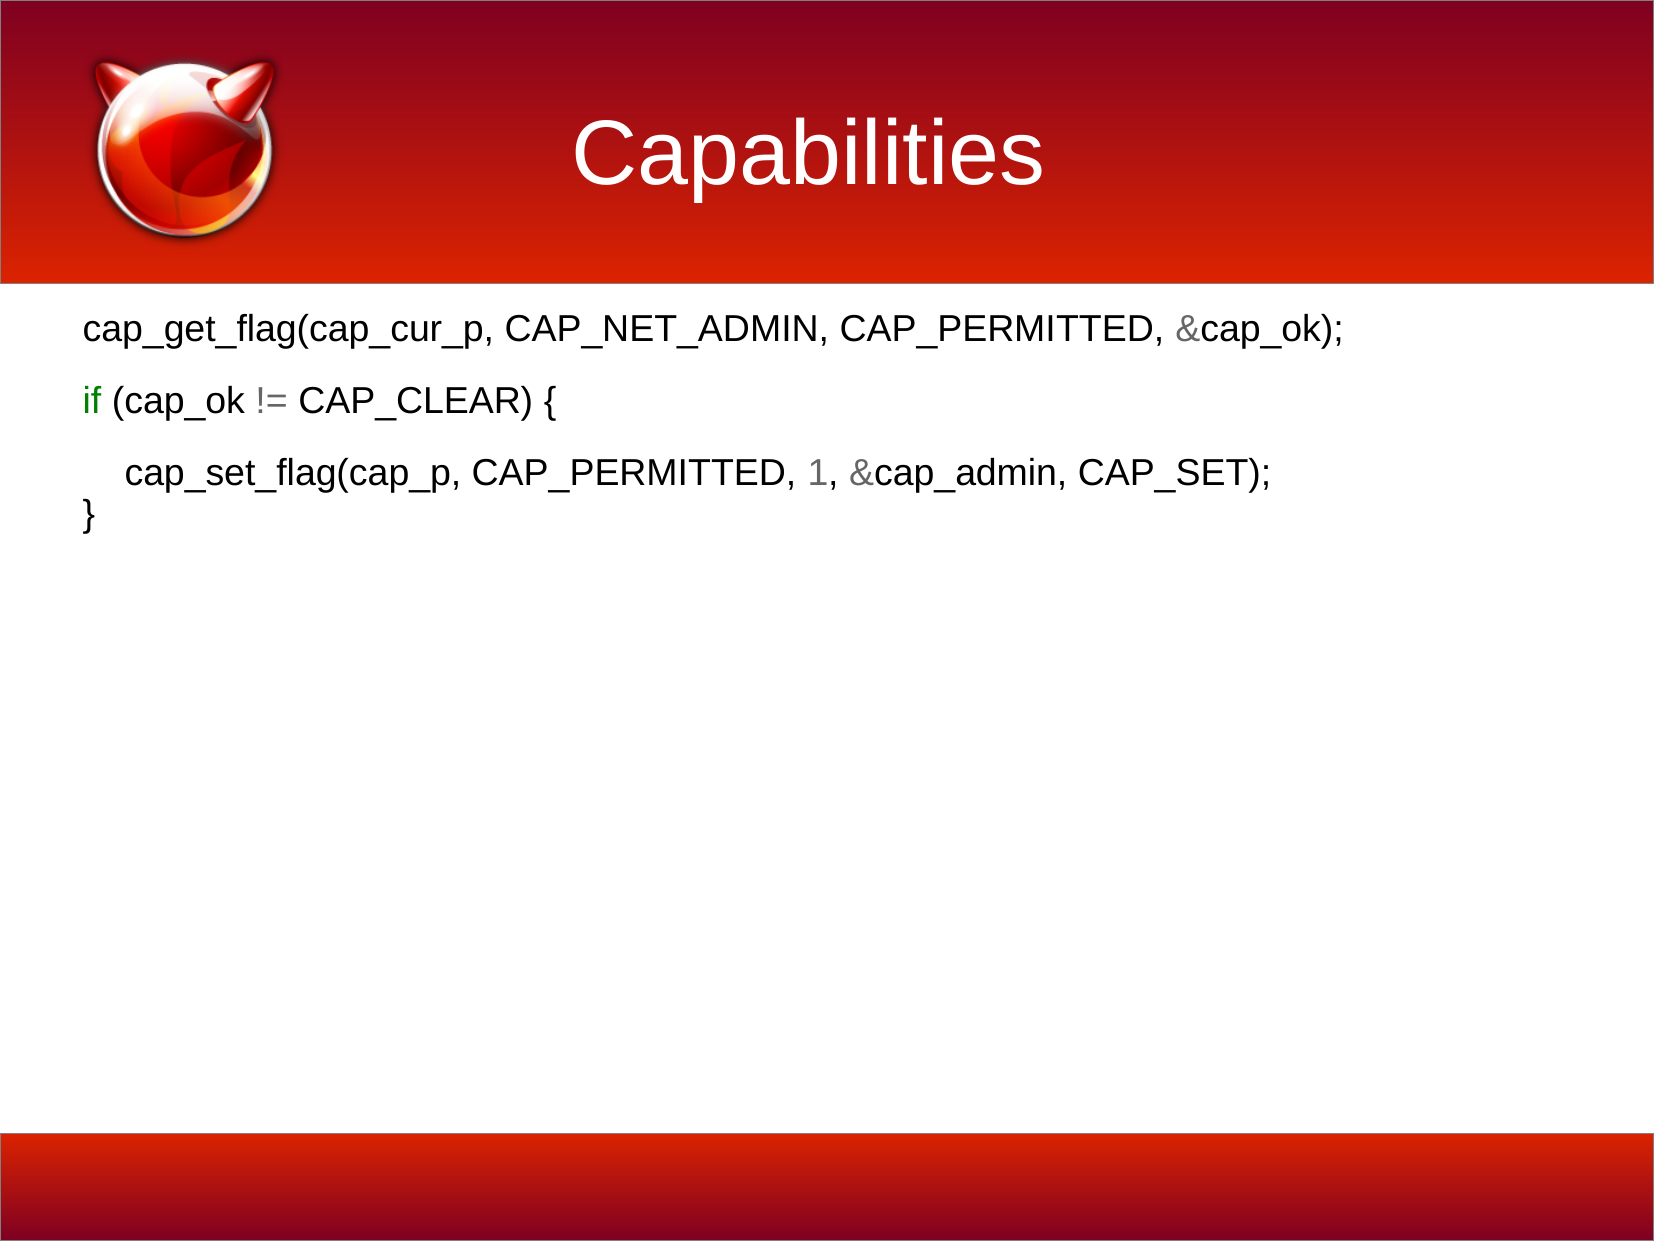

# Capabilities
cap_get_flag(cap_cur_p, CAP_NET_ADMIN, CAP_PERMITTED, &cap_ok);
if (cap_ok != CAP_CLEAR) {
 cap_set_flag(cap_p, CAP_PERMITTED, 1, &cap_admin, CAP_SET);
}